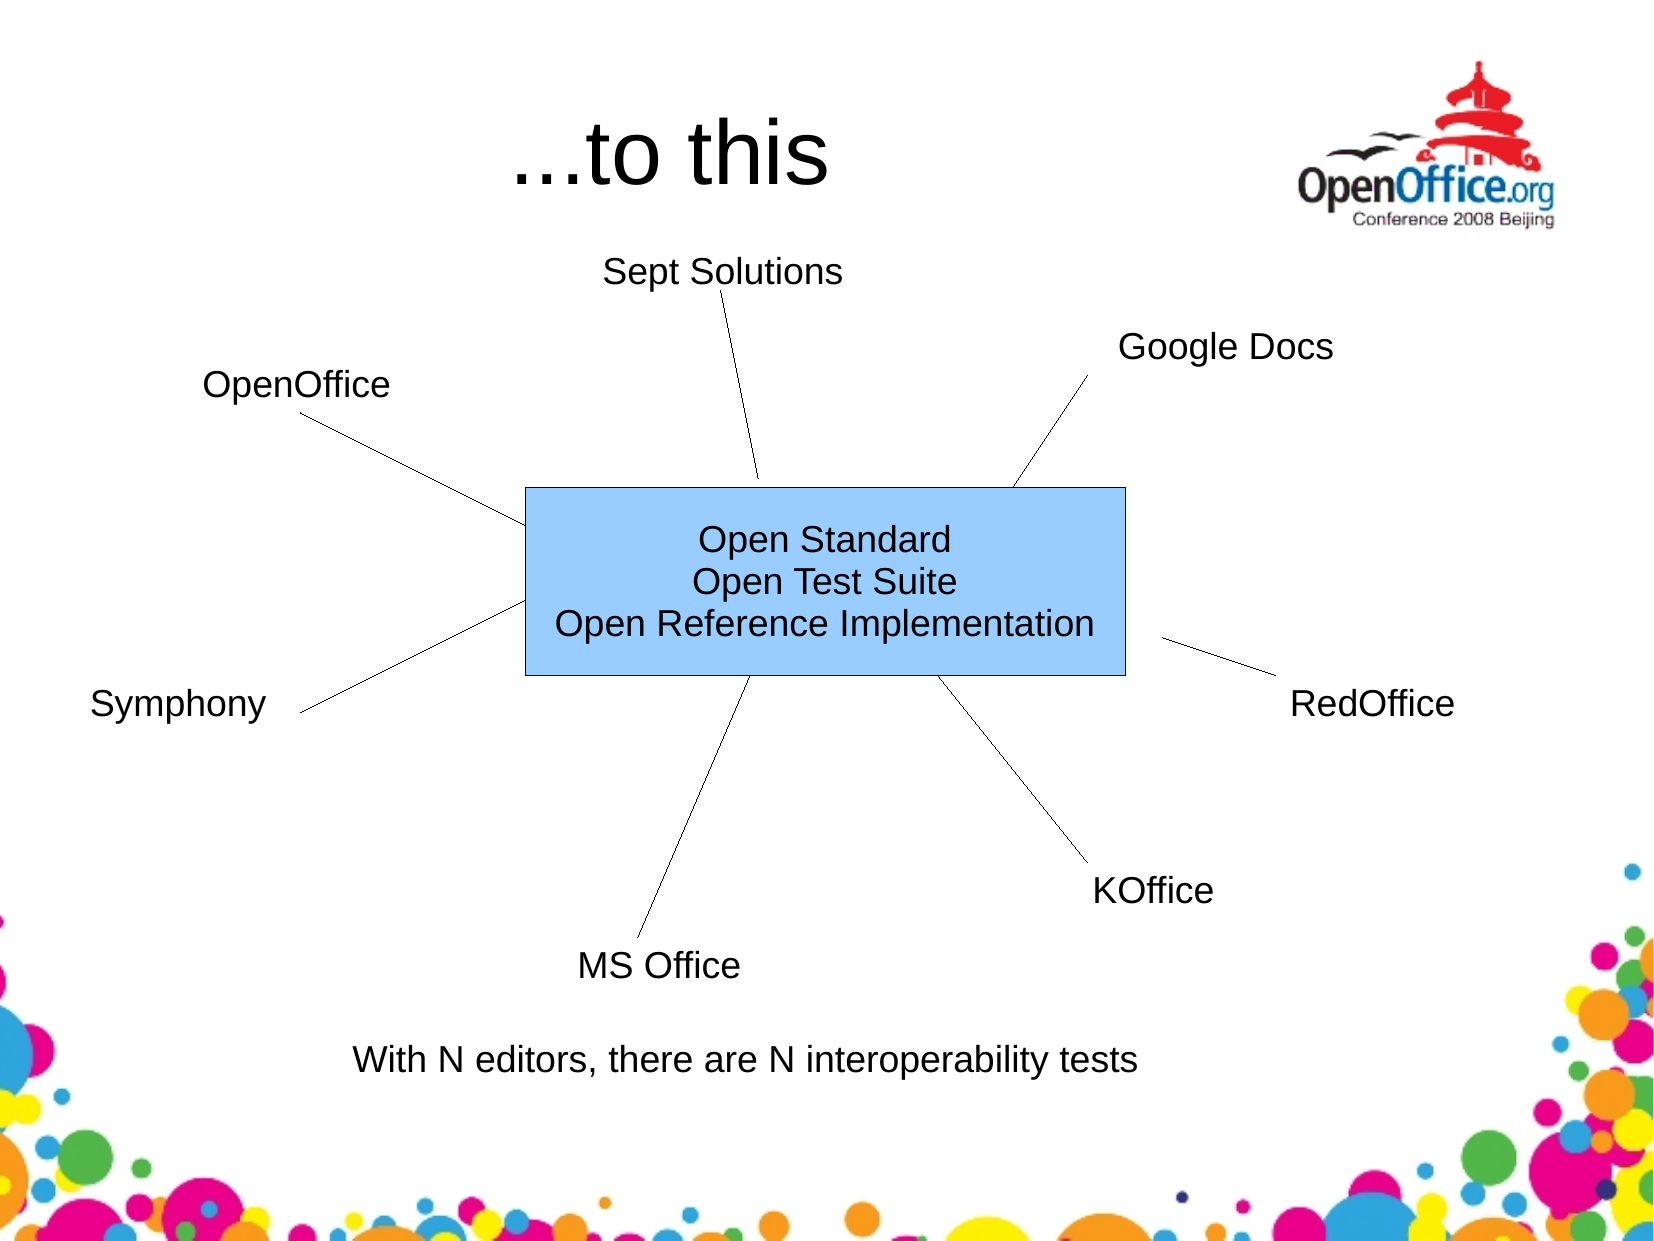

# ...to this
Sept Solutions
Google Docs
OpenOffice
Open Standard
Open Test Suite
Open Reference Implementation
Symphony
RedOffice
KOffice
MS Office
With N editors, there are N interoperability tests